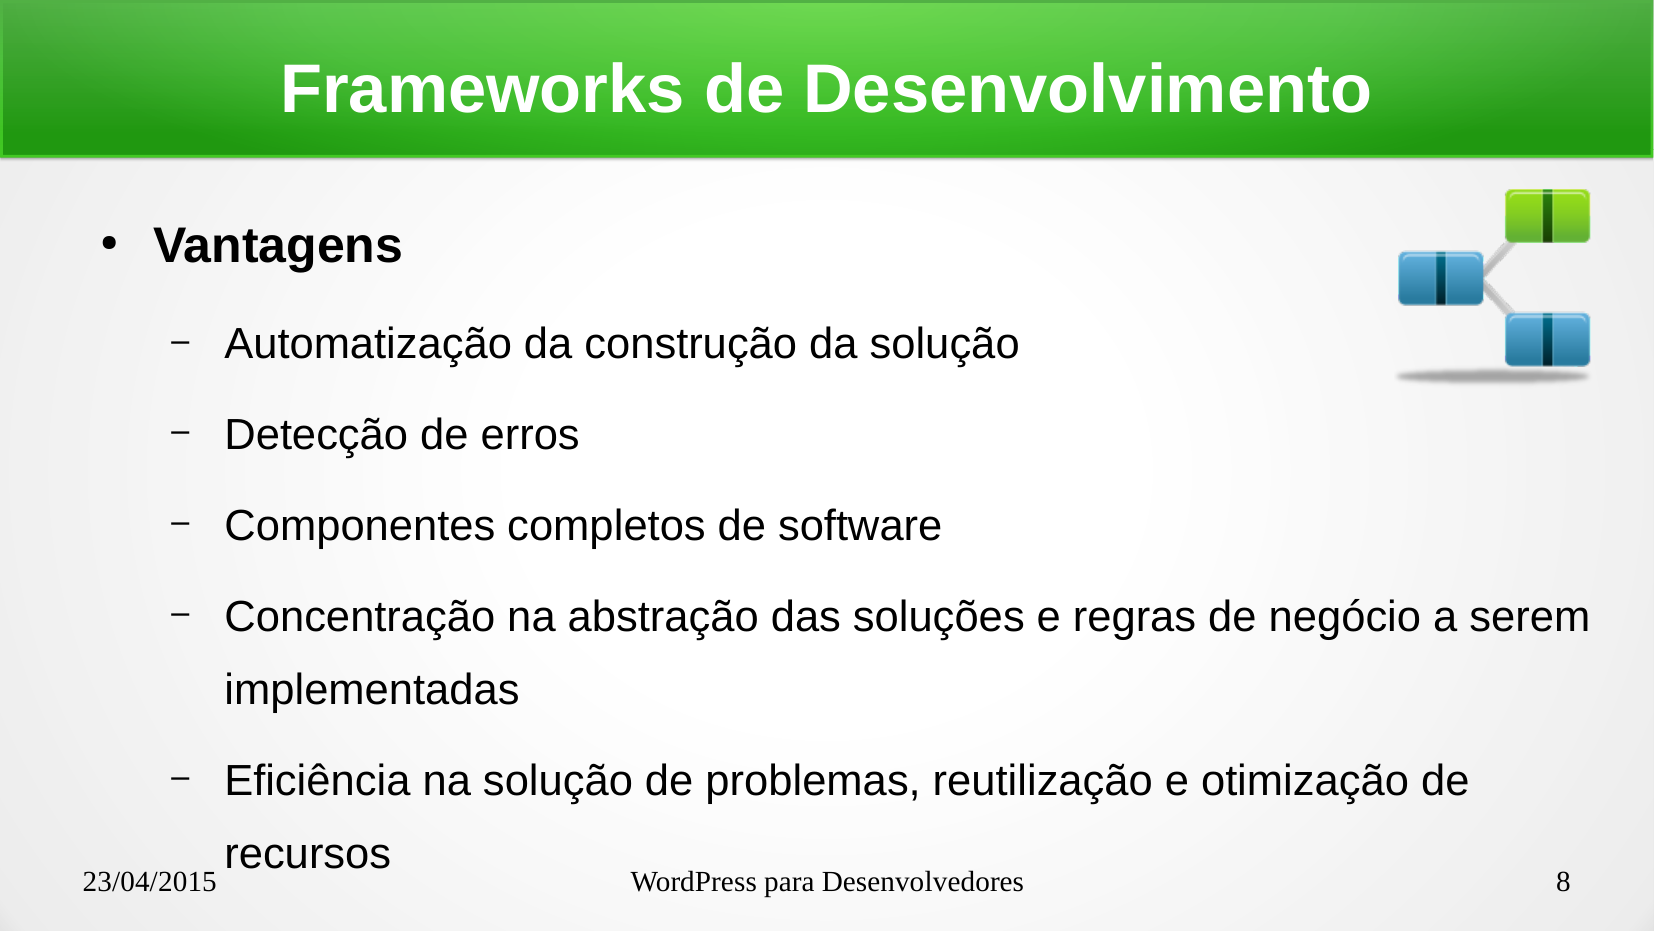

# Frameworks de Desenvolvimento
Vantagens
Automatização da construção da solução
Detecção de erros
Componentes completos de software
Concentração na abstração das soluções e regras de negócio a serem implementadas
Eficiência na solução de problemas, reutilização e otimização de recursos
23/04/2015
WordPress para Desenvolvedores
8